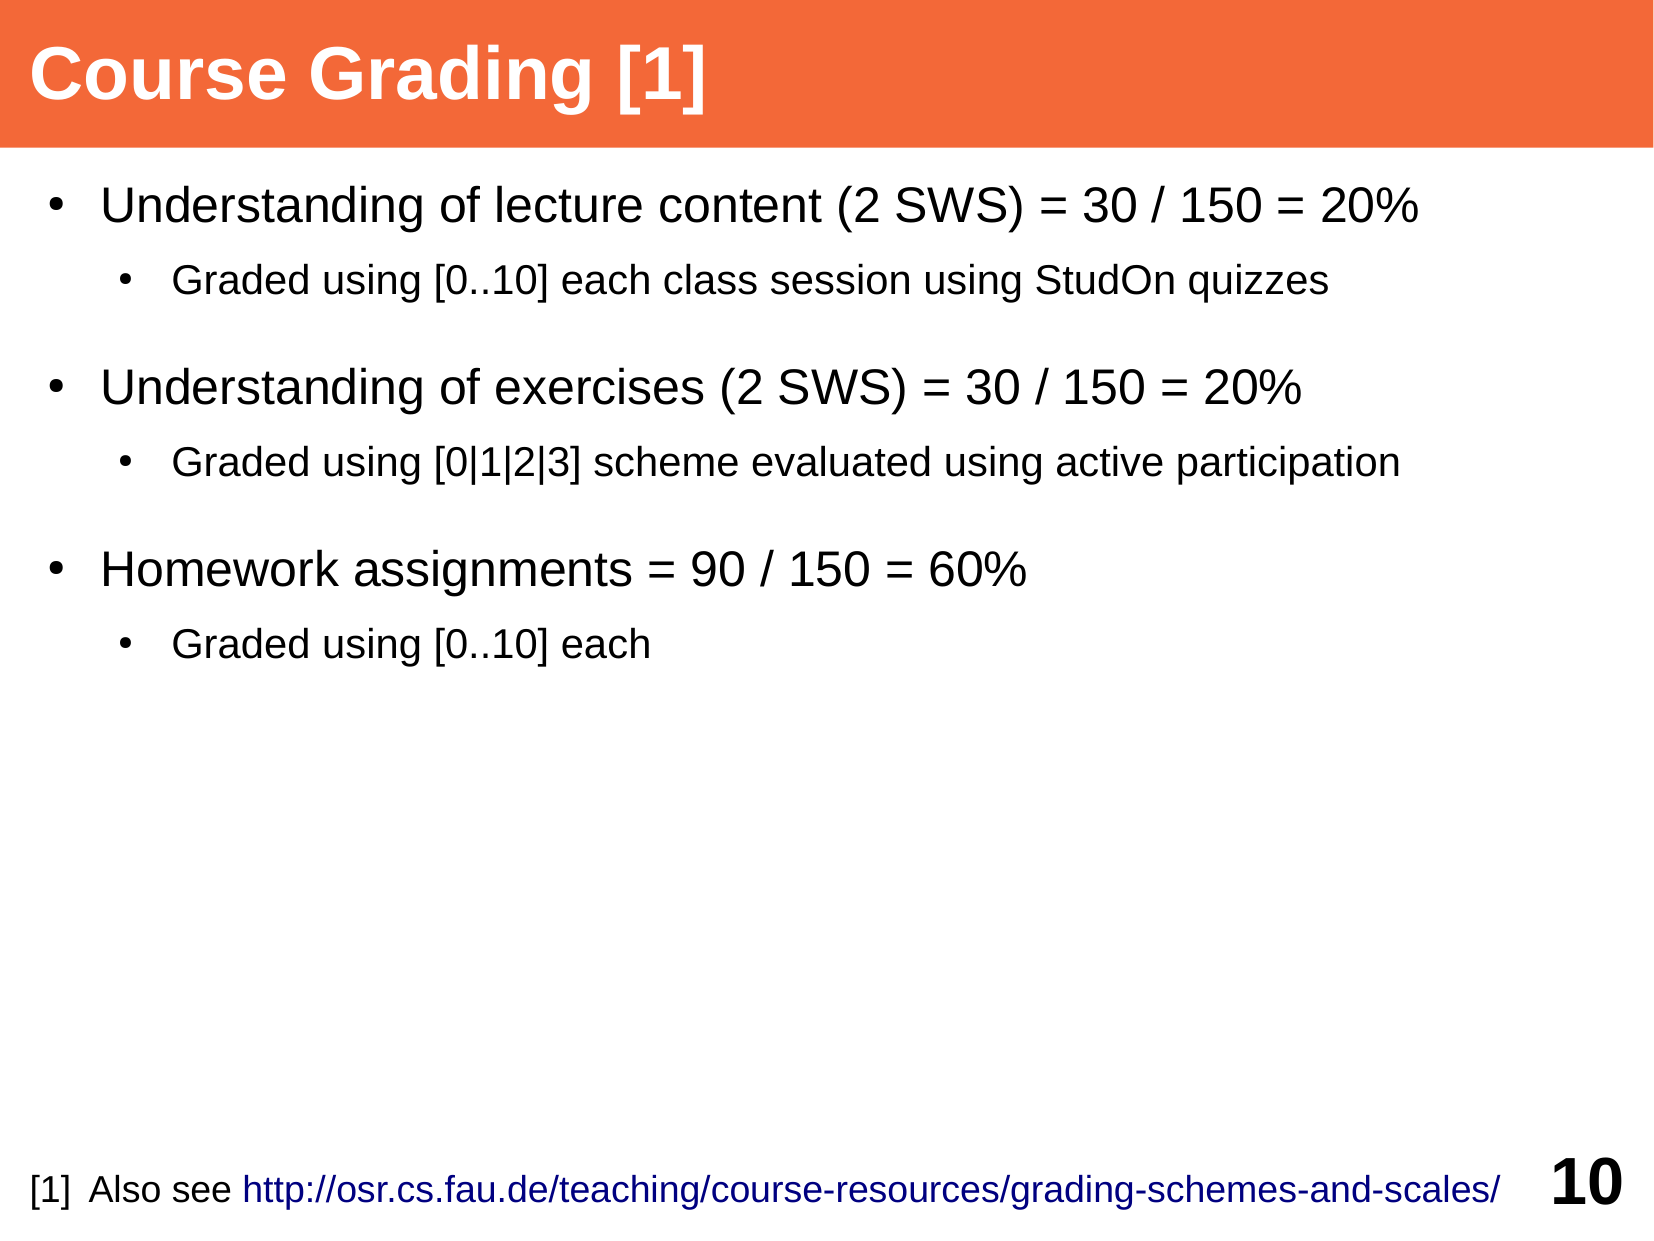

# Course Grading [1]
Understanding of lecture content (2 SWS) = 30 / 150 = 20%
Graded using [0..10] each class session using StudOn quizzes
Understanding of exercises (2 SWS) = 30 / 150 = 20%
Graded using [0|1|2|3] scheme evaluated using active participation
Homework assignments = 90 / 150 = 60%
Graded using [0..10] each
[1]	Also see http://osr.cs.fau.de/teaching/course-resources/grading-schemes-and-scales/
Advanced Design and Programming
10
© 2018 Dirk Riehle - All Rights Reserved